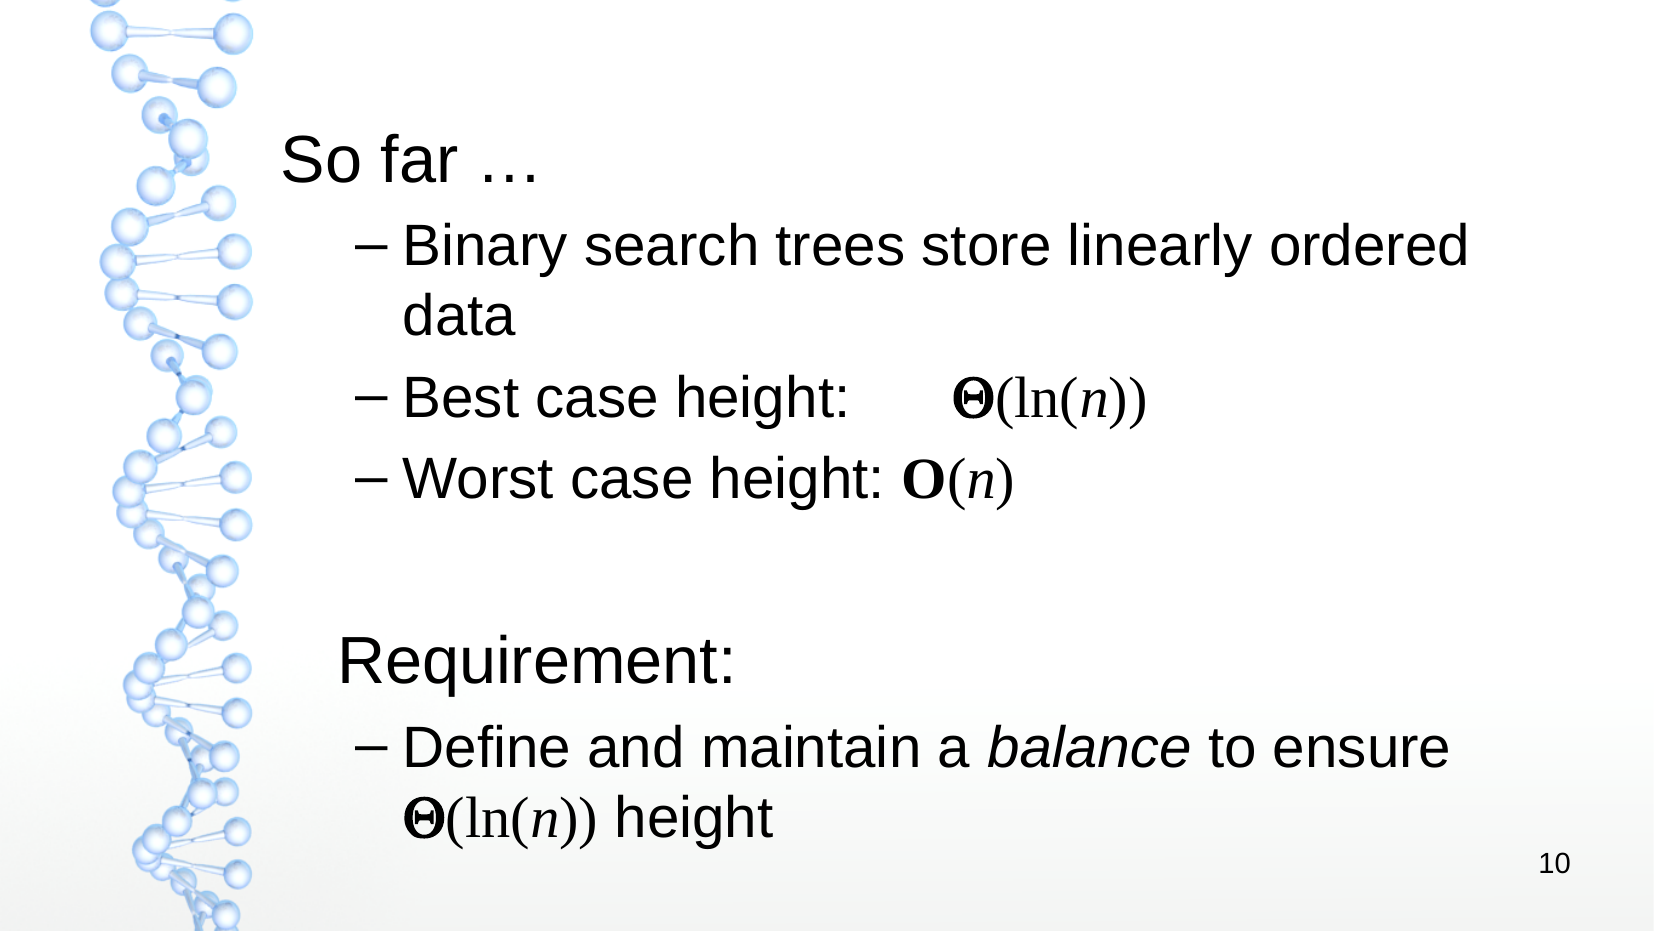

#
So far …
Binary search trees store linearly ordered data
Best case height:	 Q(ln(n))
Worst case height: O(n)
	Requirement:
Define and maintain a balance to ensure Q(ln(n)) height
10